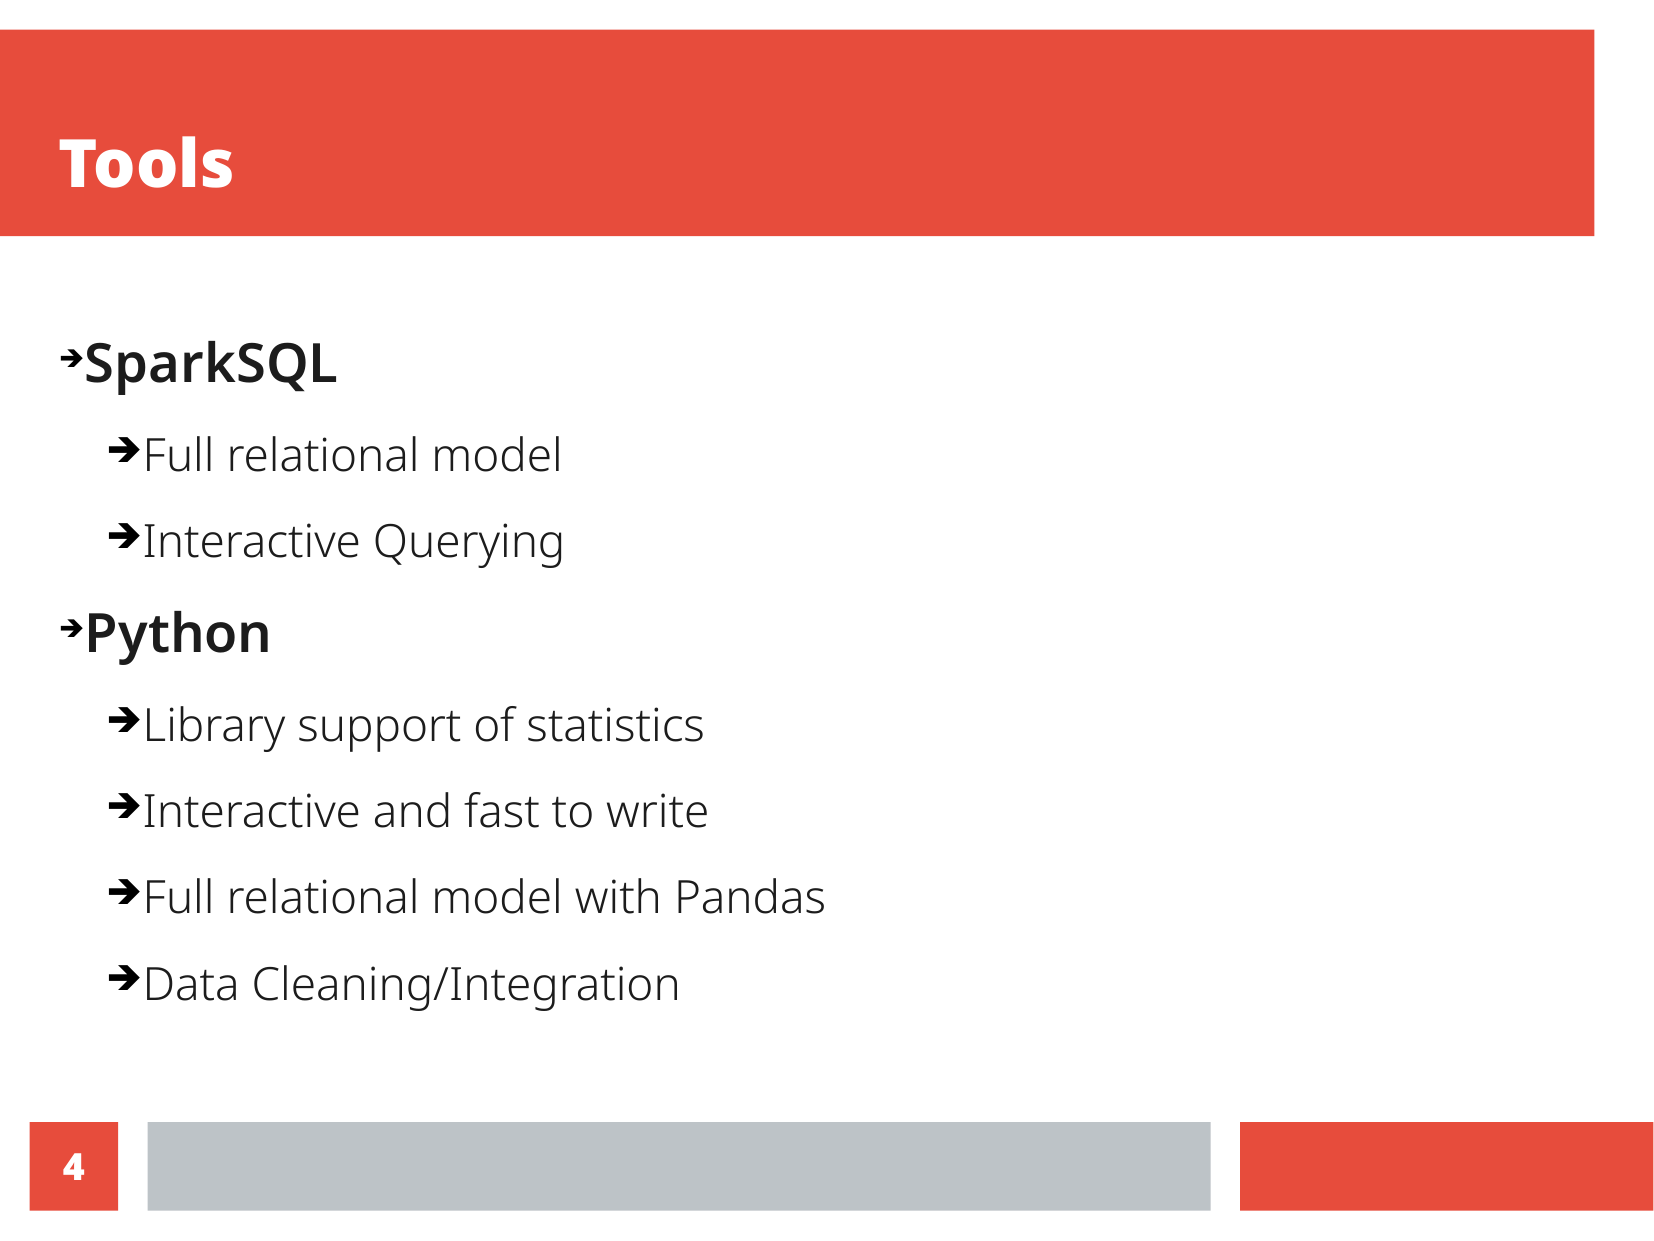

# Tools
SparkSQL
Full relational model
Interactive Querying
Python
Library support of statistics
Interactive and fast to write
Full relational model with Pandas
Data Cleaning/Integration
4